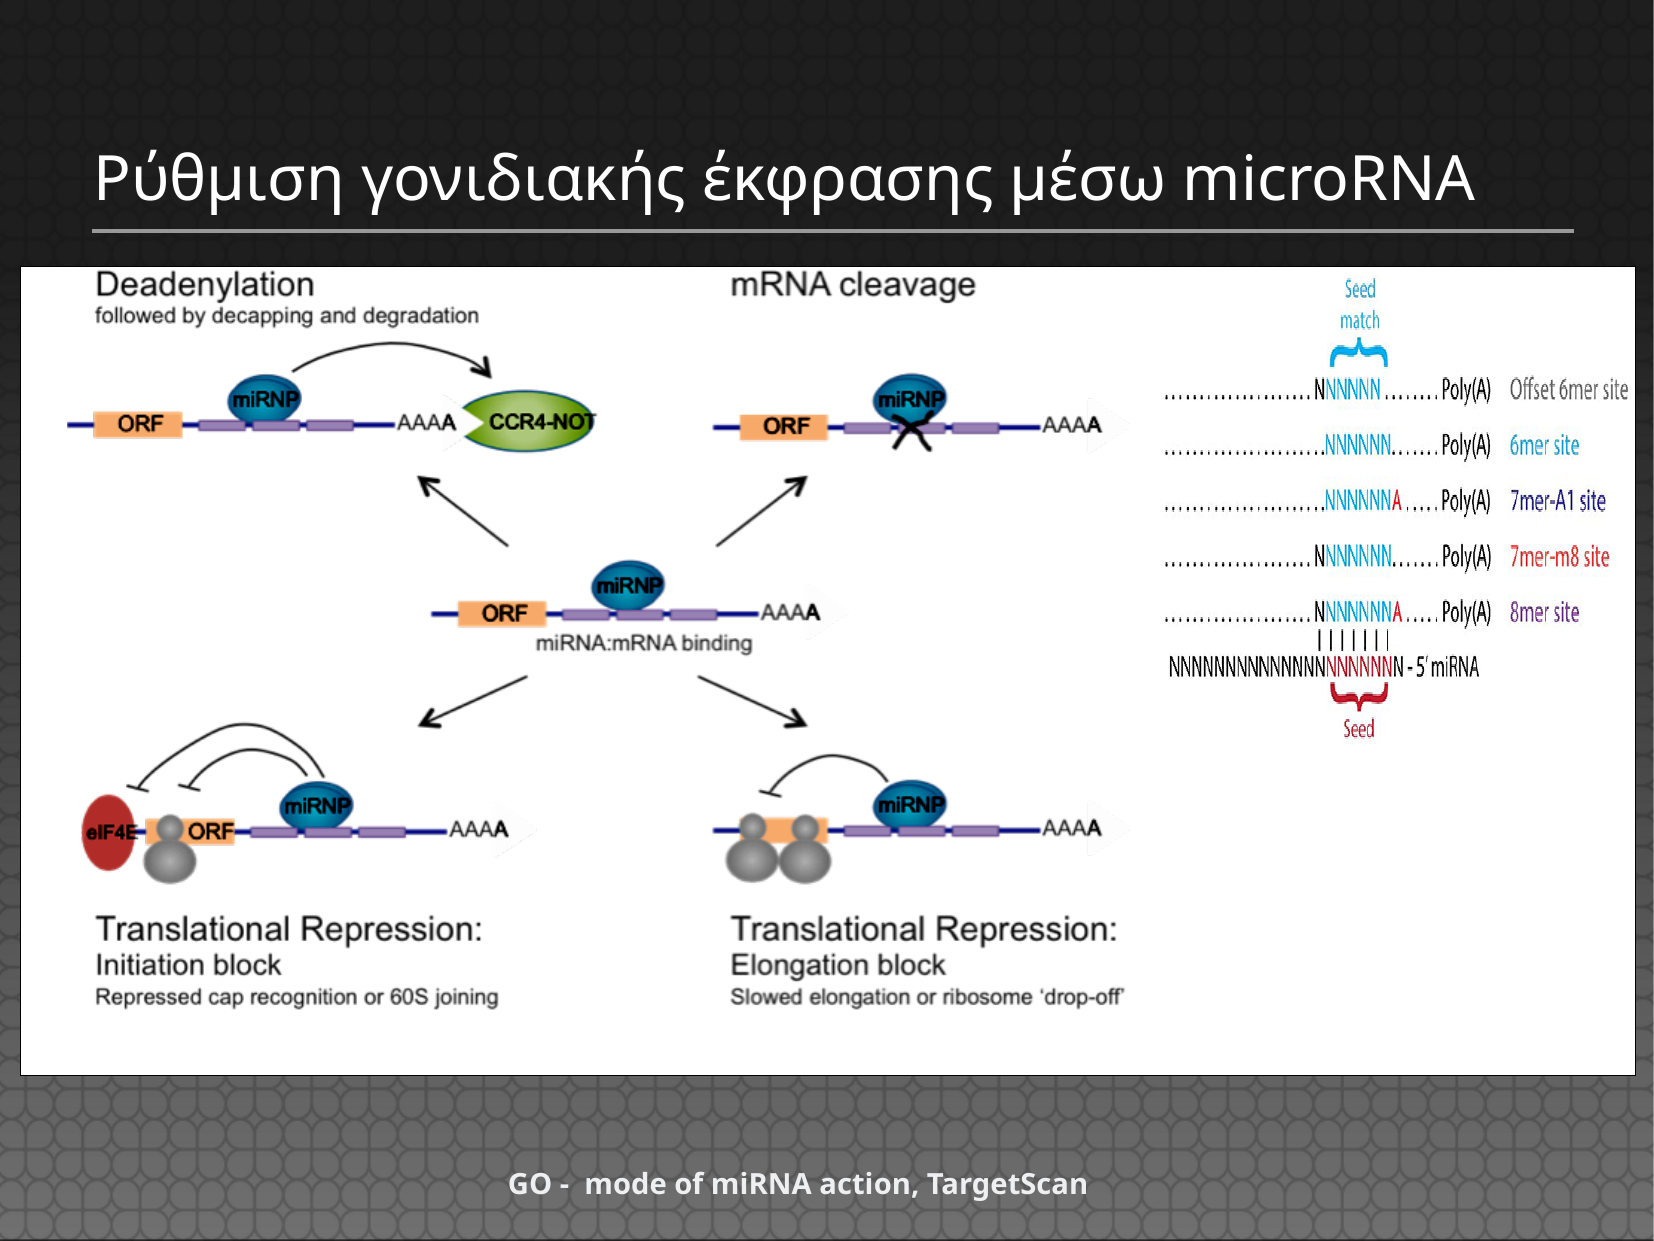

# Ρύθμιση γονιδιακής έκφρασης μέσω microRNA
GO - mode of miRNA action, TargetScan